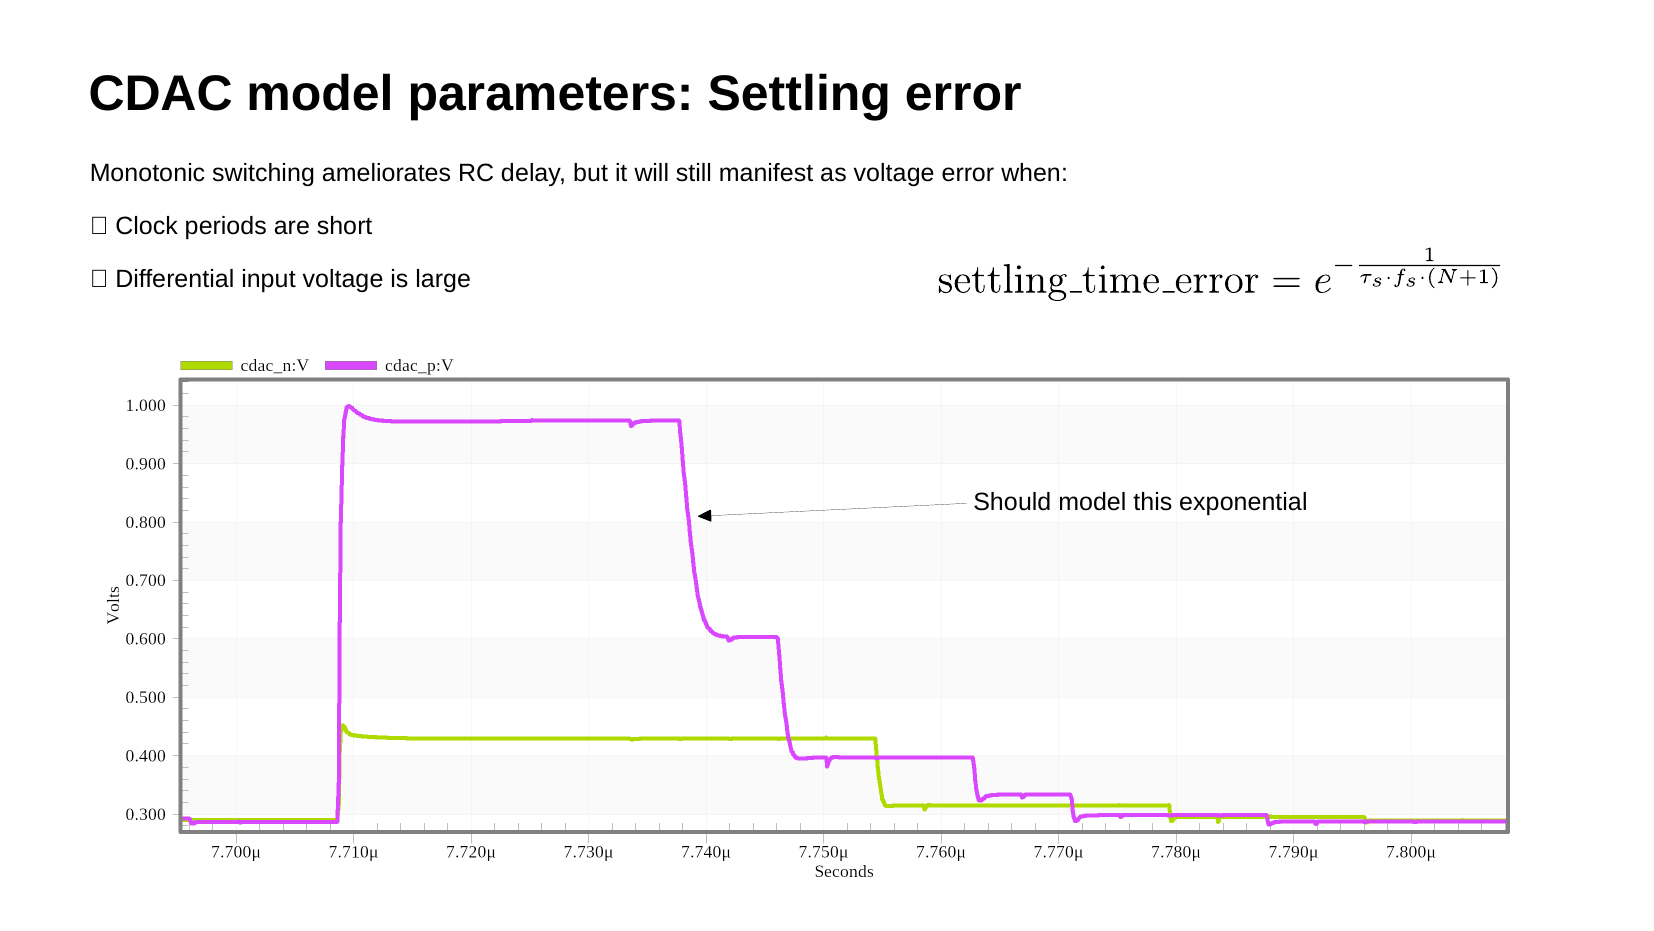

# CDAC model parameters: Settling error
Monotonic switching ameliorates RC delay, but it will still manifest as voltage error when:
❌ Clock periods are short
❌ Differential input voltage is large
Should model this exponential